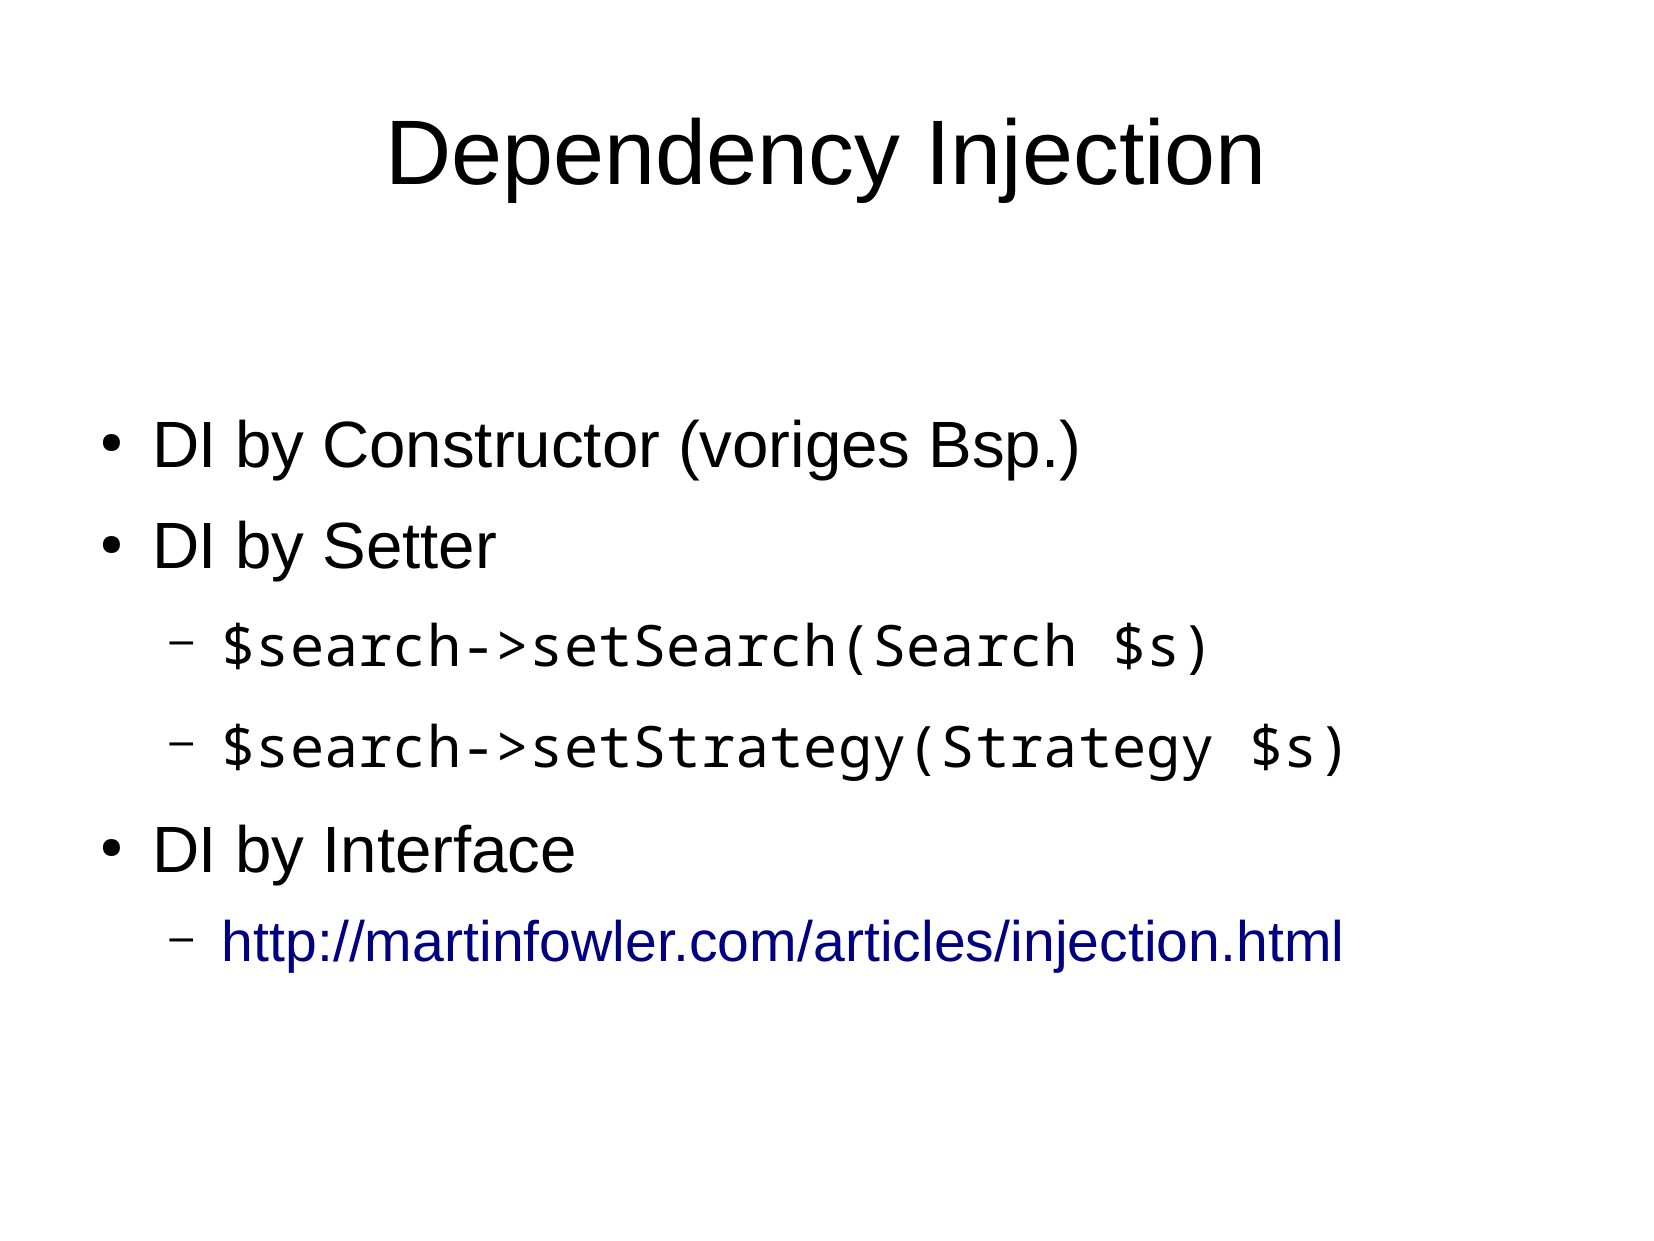

# Dependency Injection
DI by Constructor (voriges Bsp.)
DI by Setter
$search->setSearch(Search $s)
$search->setStrategy(Strategy $s)
DI by Interface
http://martinfowler.com/articles/injection.html